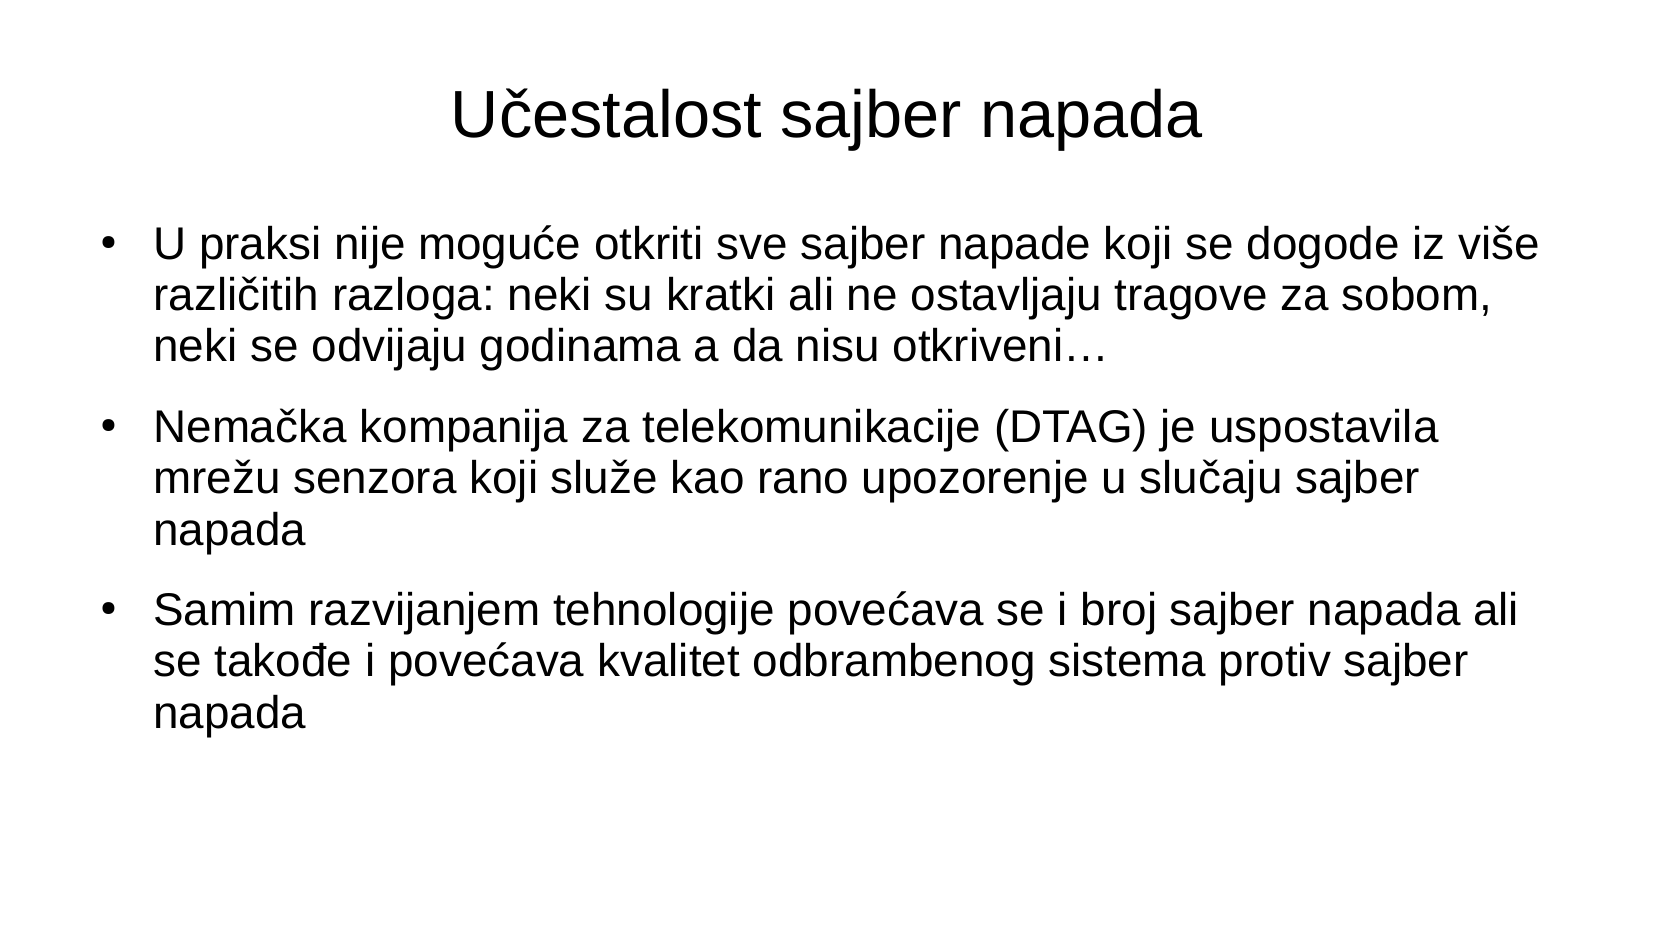

# Učestalost sajber napada
U praksi nije moguće otkriti sve sajber napade koji se dogode iz više različitih razloga: neki su kratki ali ne ostavljaju tragove za sobom, neki se odvijaju godinama a da nisu otkriveni…
Nemačka kompanija za telekomunikacije (DTAG) je uspostavila mrežu senzora koji služe kao rano upozorenje u slučaju sajber napada
Samim razvijanjem tehnologije povećava se i broj sajber napada ali se takođe i povećava kvalitet odbrambenog sistema protiv sajber napada